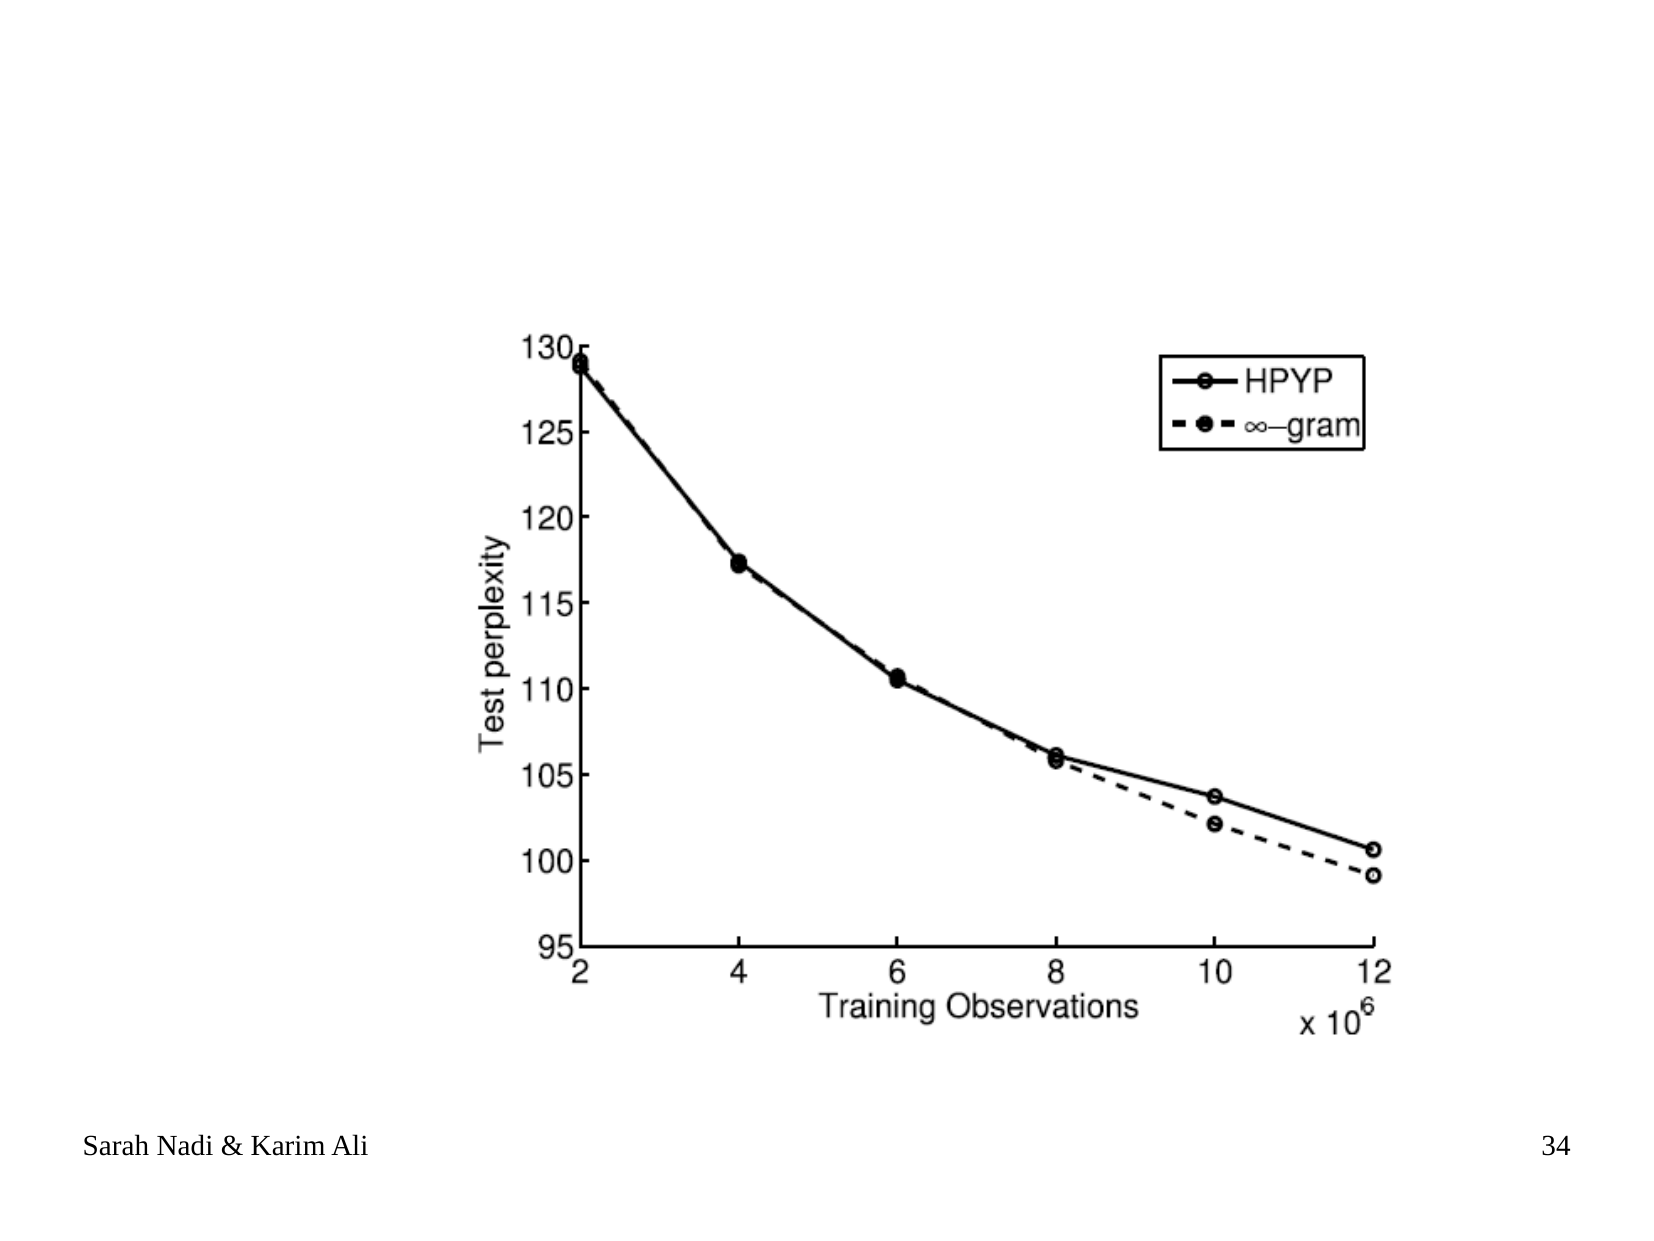

#
Sarah Nadi & Karim Ali
34